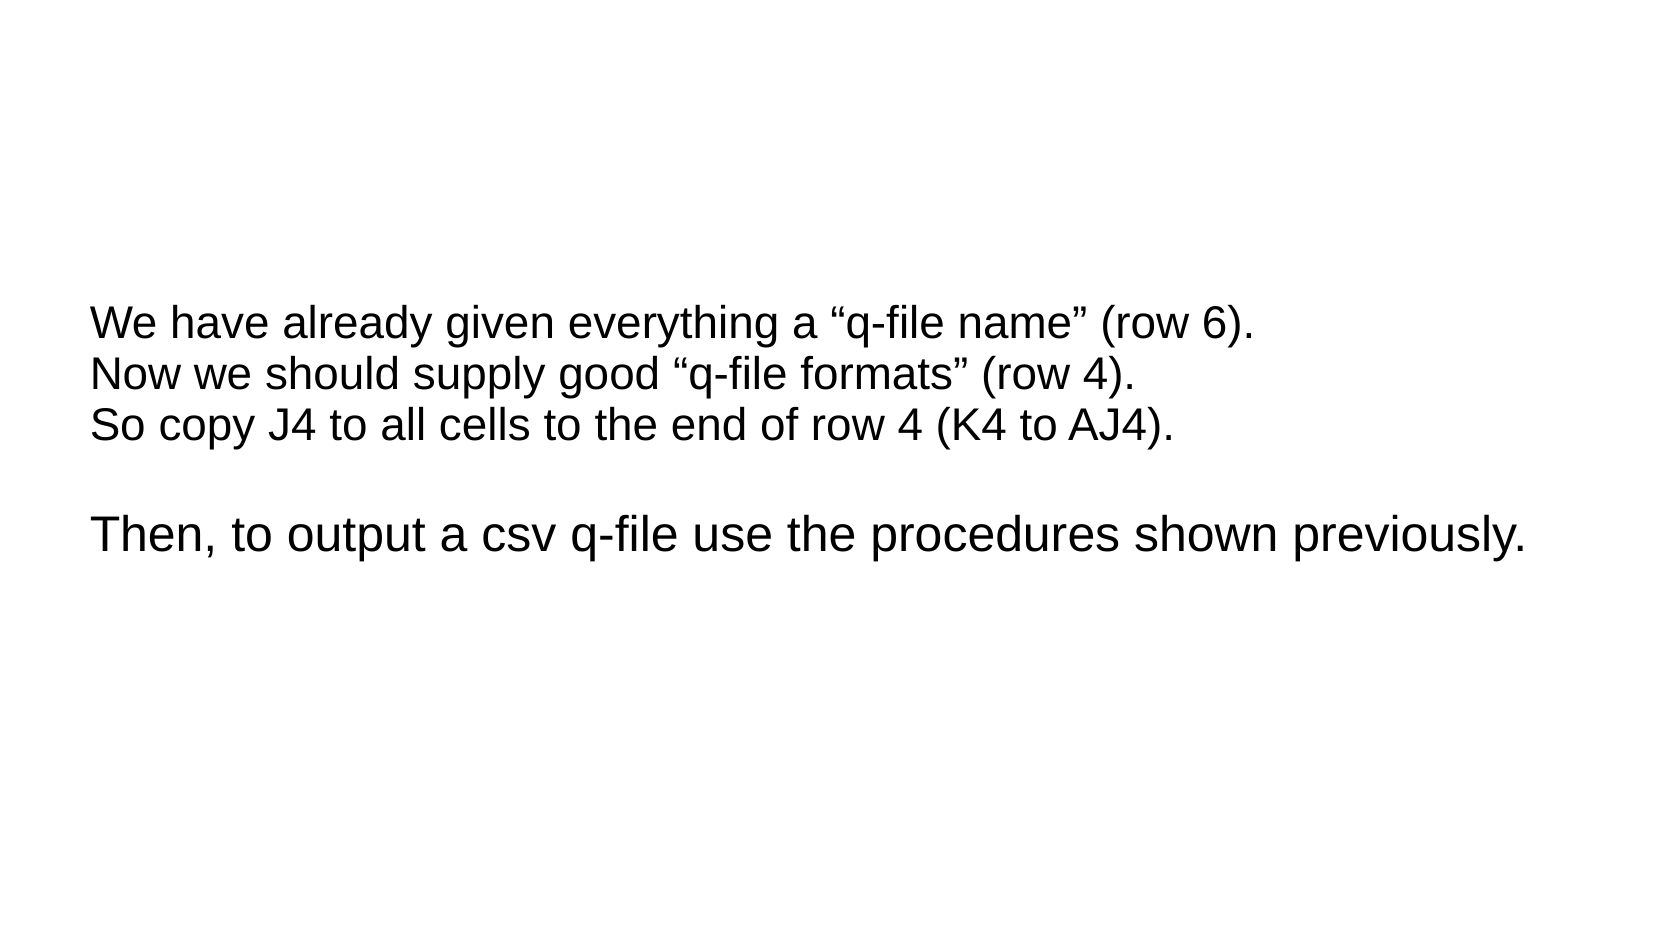

We have already given everything a “q-file name” (row 6). Now we should supply good “q-file formats” (row 4).
So copy J4 to all cells to the end of row 4 (K4 to AJ4).
Then, to output a csv q-file use the procedures shown previously.